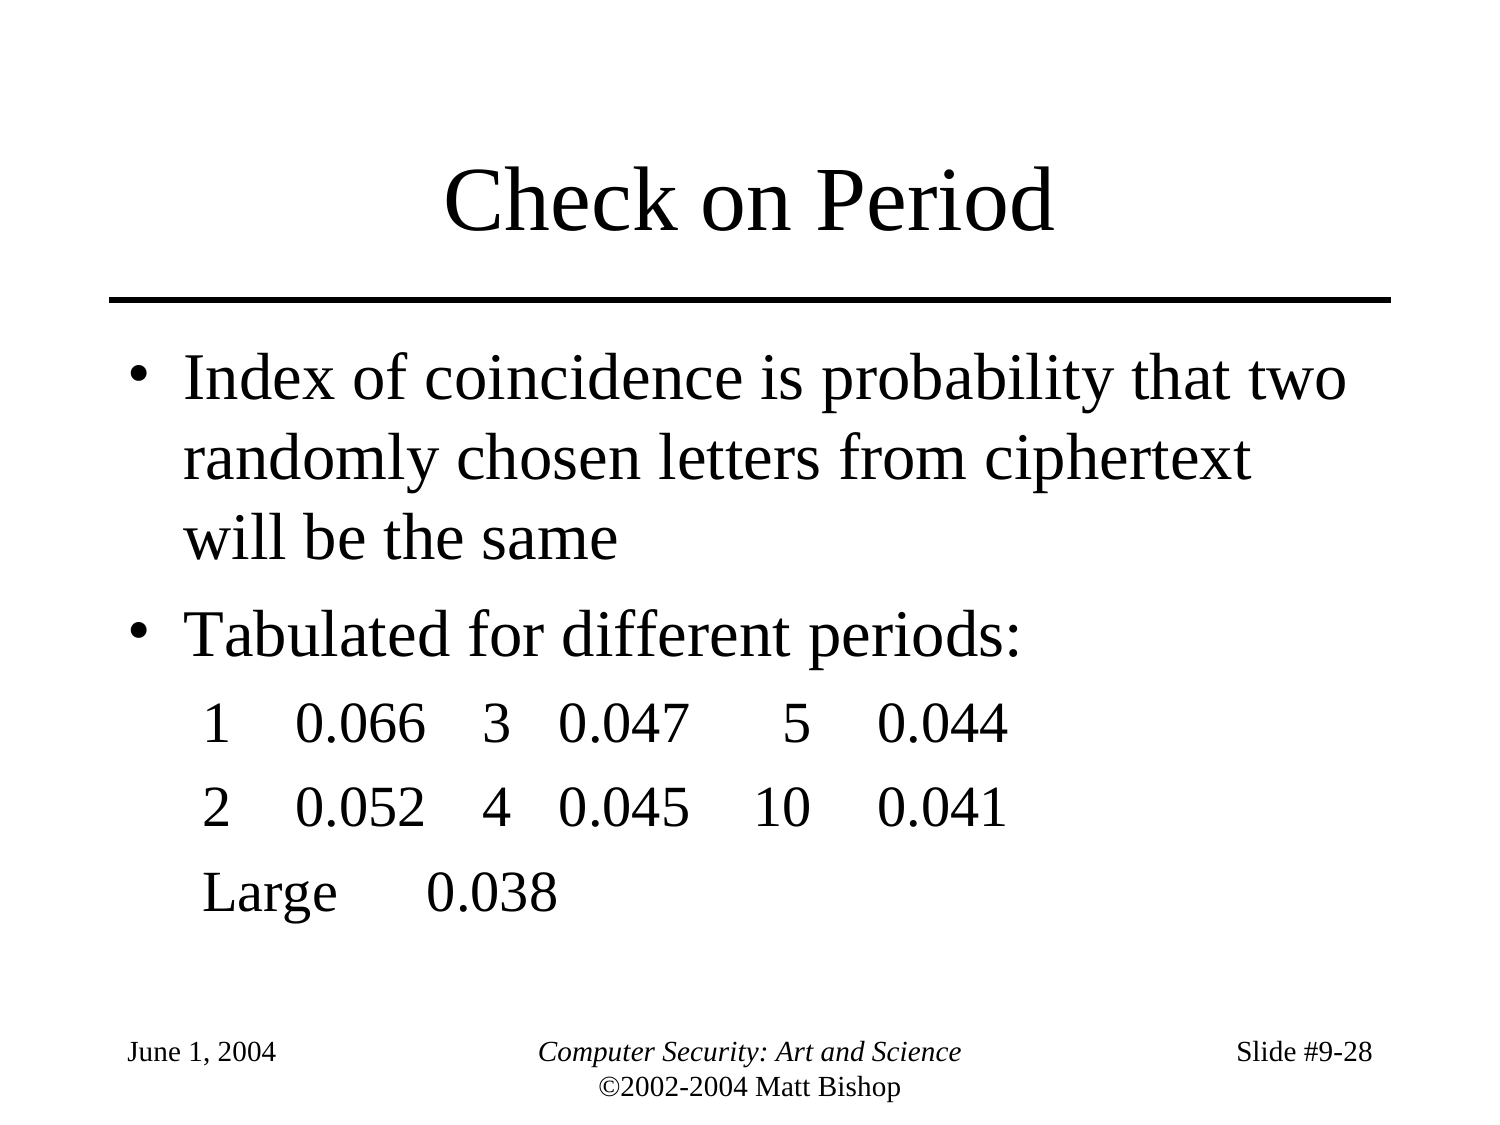

# Check on Period
Index of coincidence is probability that two randomly chosen letters from ciphertext will be the same
Tabulated for different periods:
1		0.066	3	0.047	5	0.044
2		0.052	4	0.045	10	0.041
Large		0.038
June 1, 2004
Computer Security: Art and Science
28